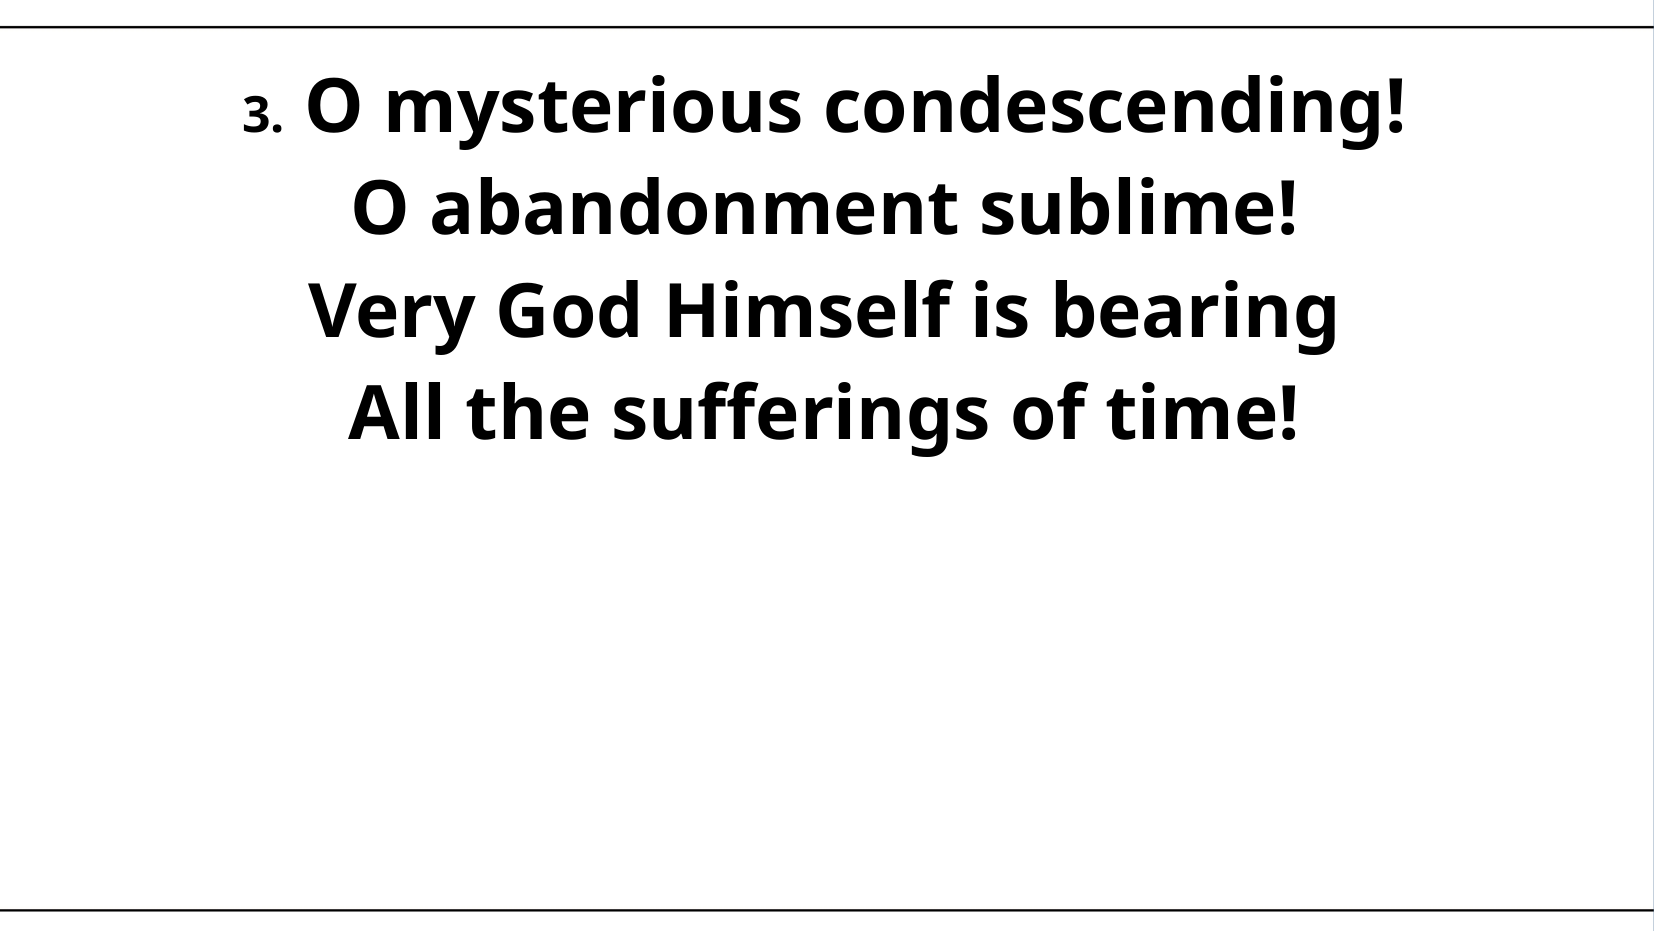

3. O mysterious condescending!
O abandonment sublime!
Very God Himself is bearing
All the sufferings of time!